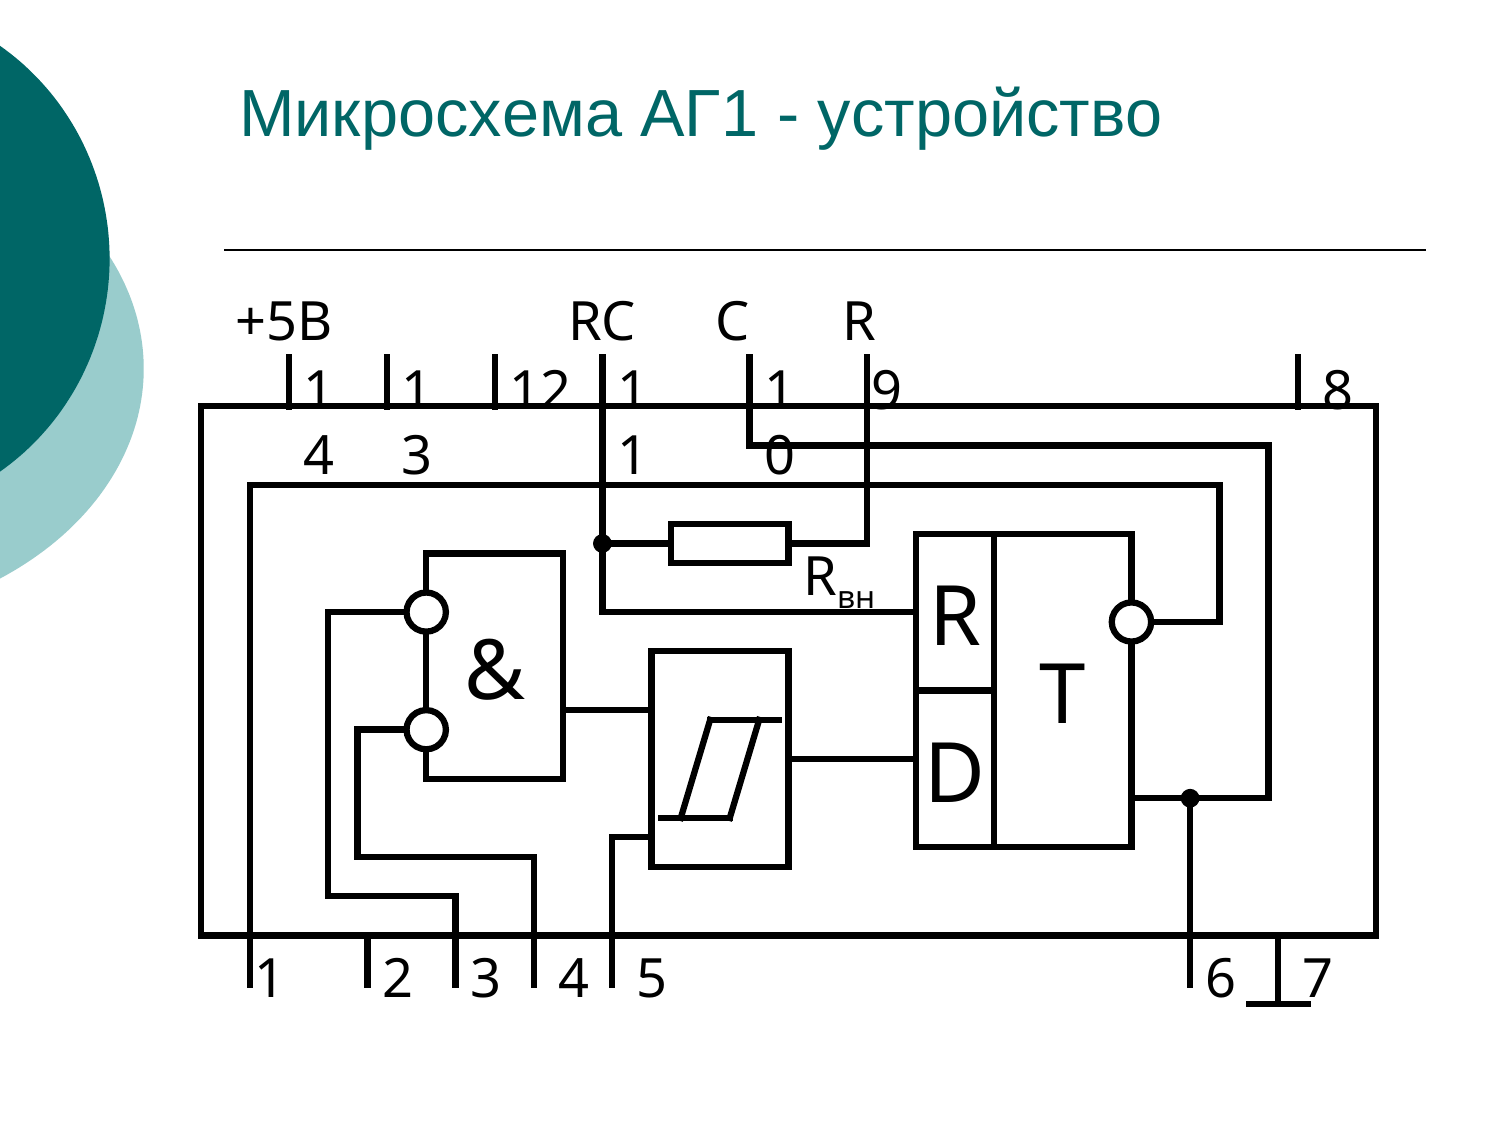

# Микросхема АГ1 - устройство
+5В
RC
C
R
14
13
12
11
10
9
8
Rвн
R
T
D
&
1
2
3
4
5
6
7